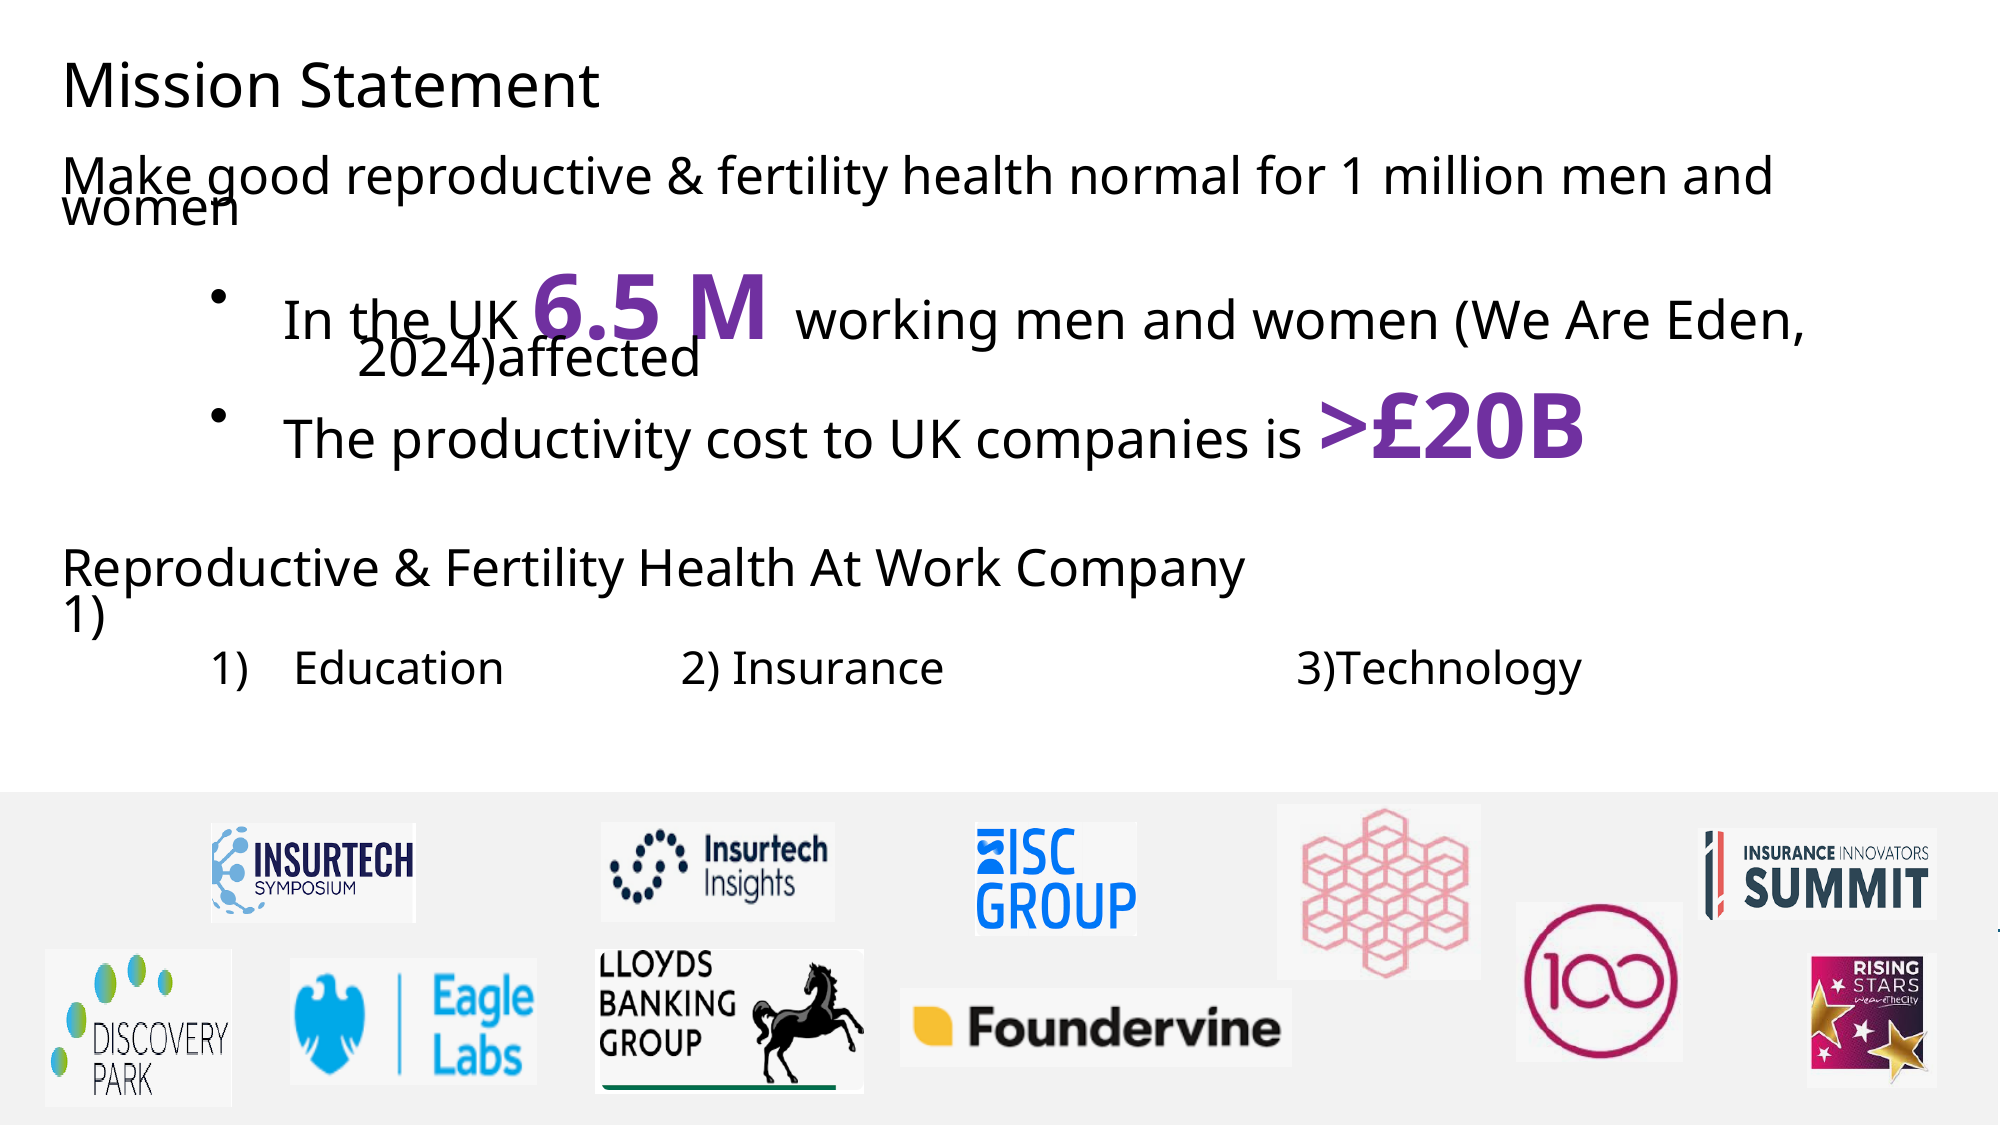

Mission Statement
Make good reproductive & fertility health normal for 1 million men and women
In the UK 6.5 M working men and women (We Are Eden, 2024)affected
The productivity cost to UK companies is >£20B
Reproductive & Fertility Health At Work Company
Education 2) Insurance 3)Technology